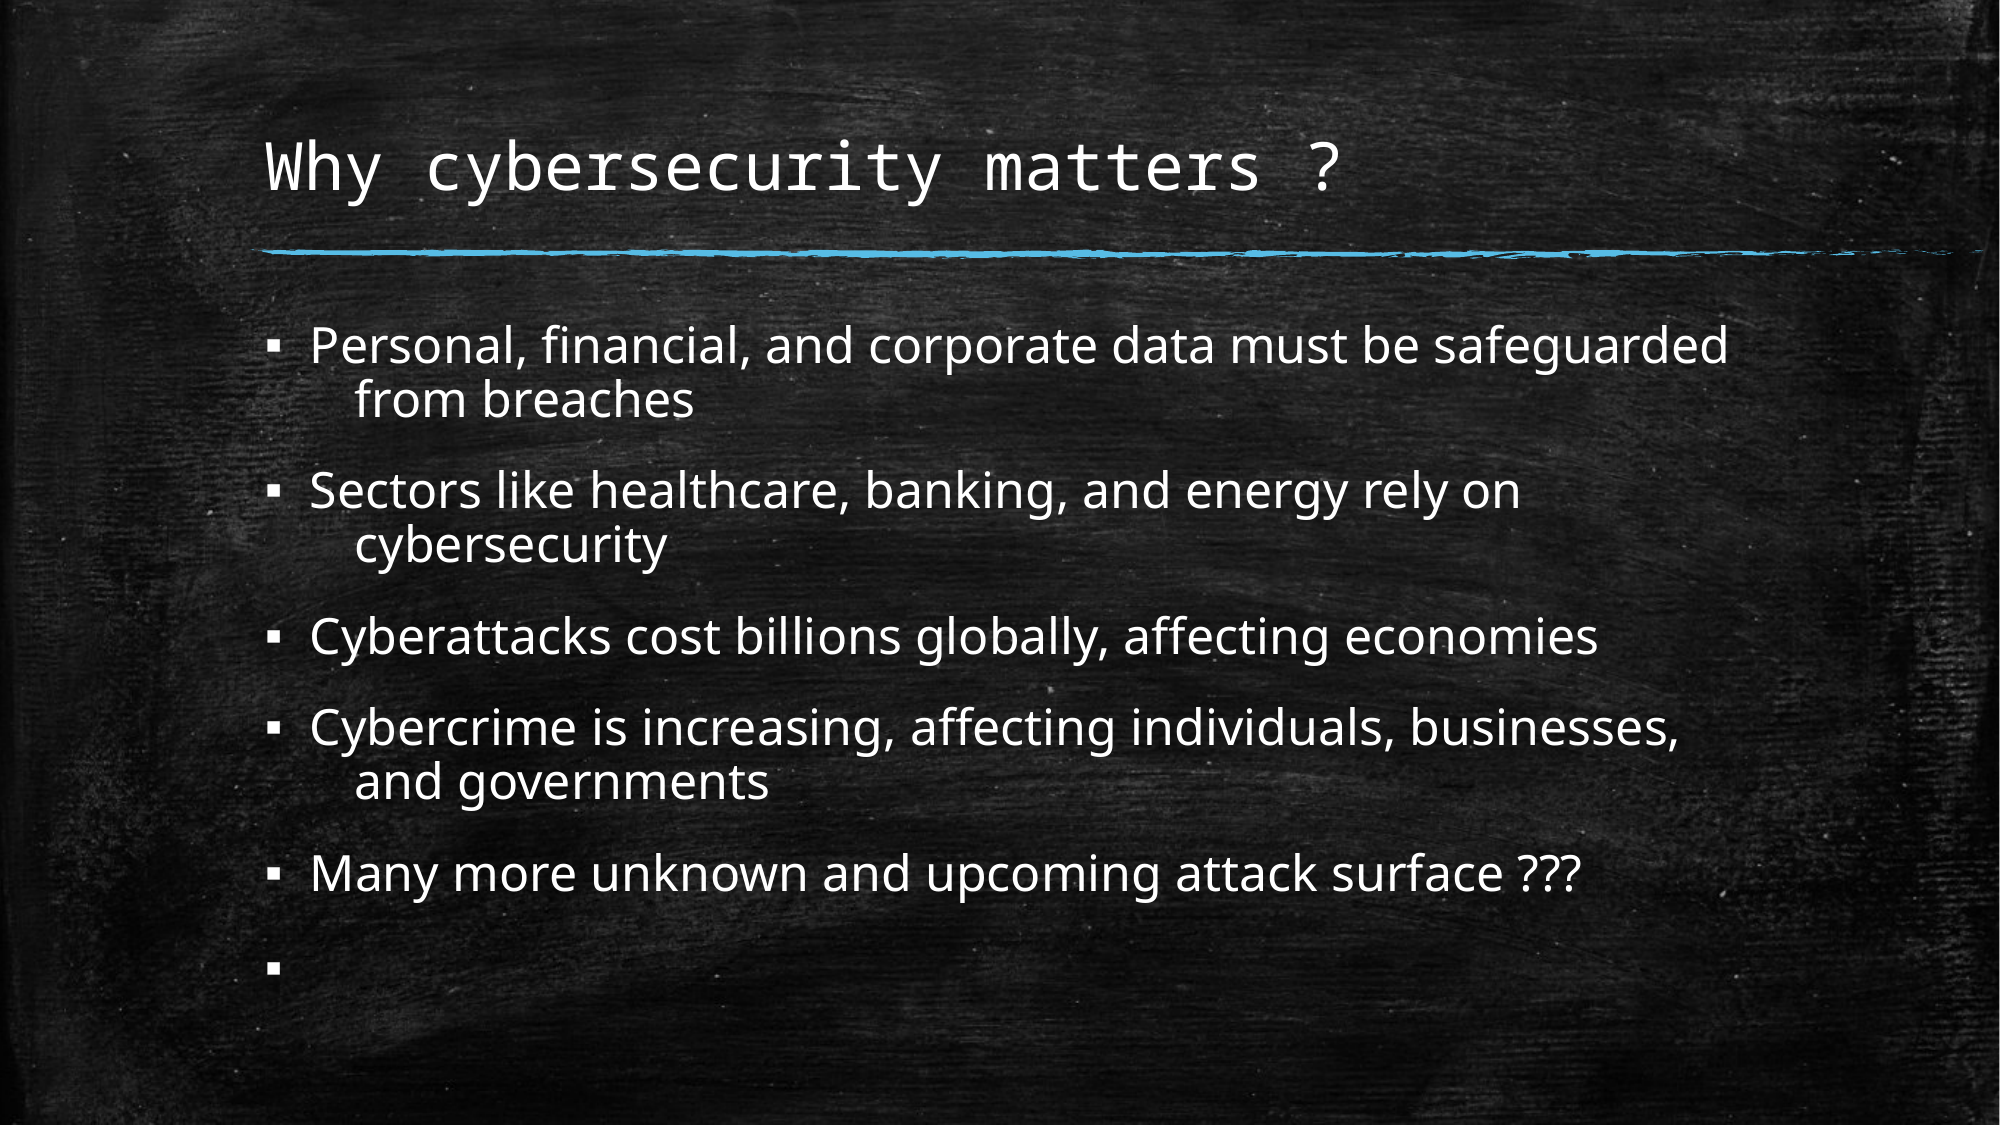

# Why cybersecurity matters ?
Personal, financial, and corporate data must be safeguarded from breaches
Sectors like healthcare, banking, and energy rely on cybersecurity
Cyberattacks cost billions globally, affecting economies
Cybercrime is increasing, affecting individuals, businesses, and governments
Many more unknown and upcoming attack surface ???